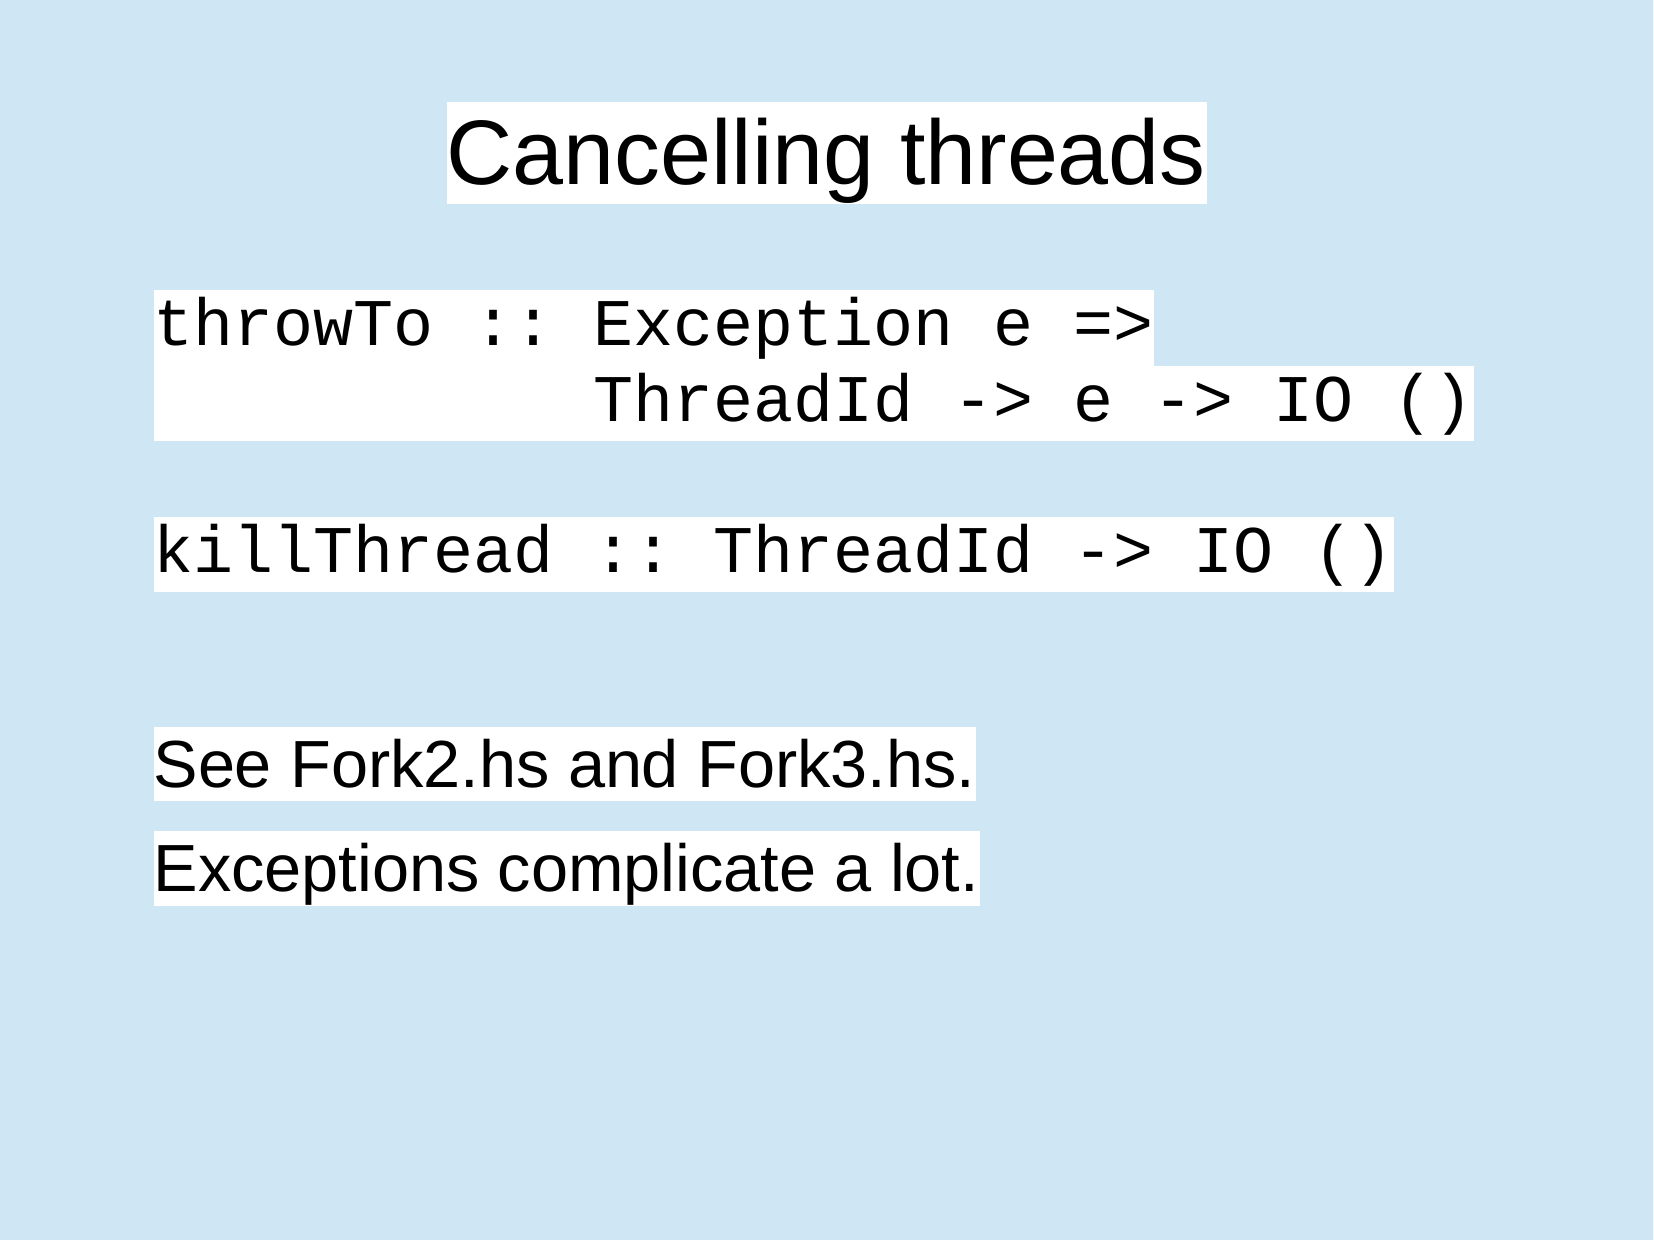

# Cancelling threads
throwTo :: Exception e =>
 ThreadId -> e -> IO ()
killThread :: ThreadId -> IO ()
See Fork2.hs and Fork3.hs.
Exceptions complicate a lot.